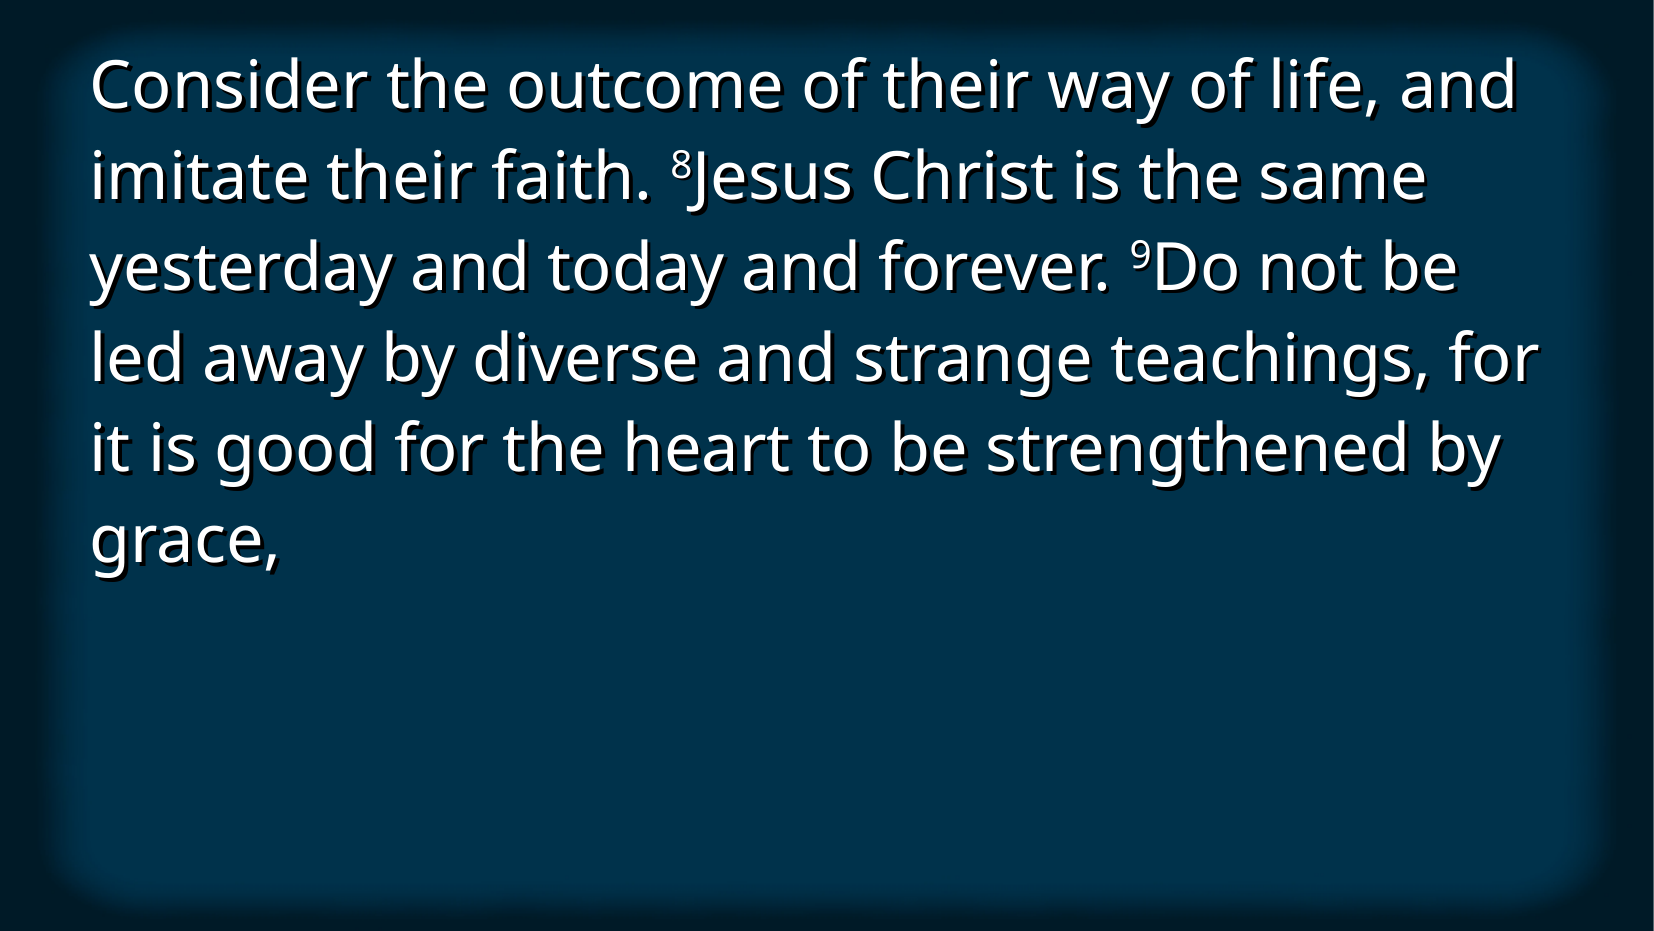

Consider the outcome of their way of life, and imitate their faith. 8Jesus Christ is the same yesterday and today and forever. 9Do not be led away by diverse and strange teachings, for it is good for the heart to be strengthened by grace,